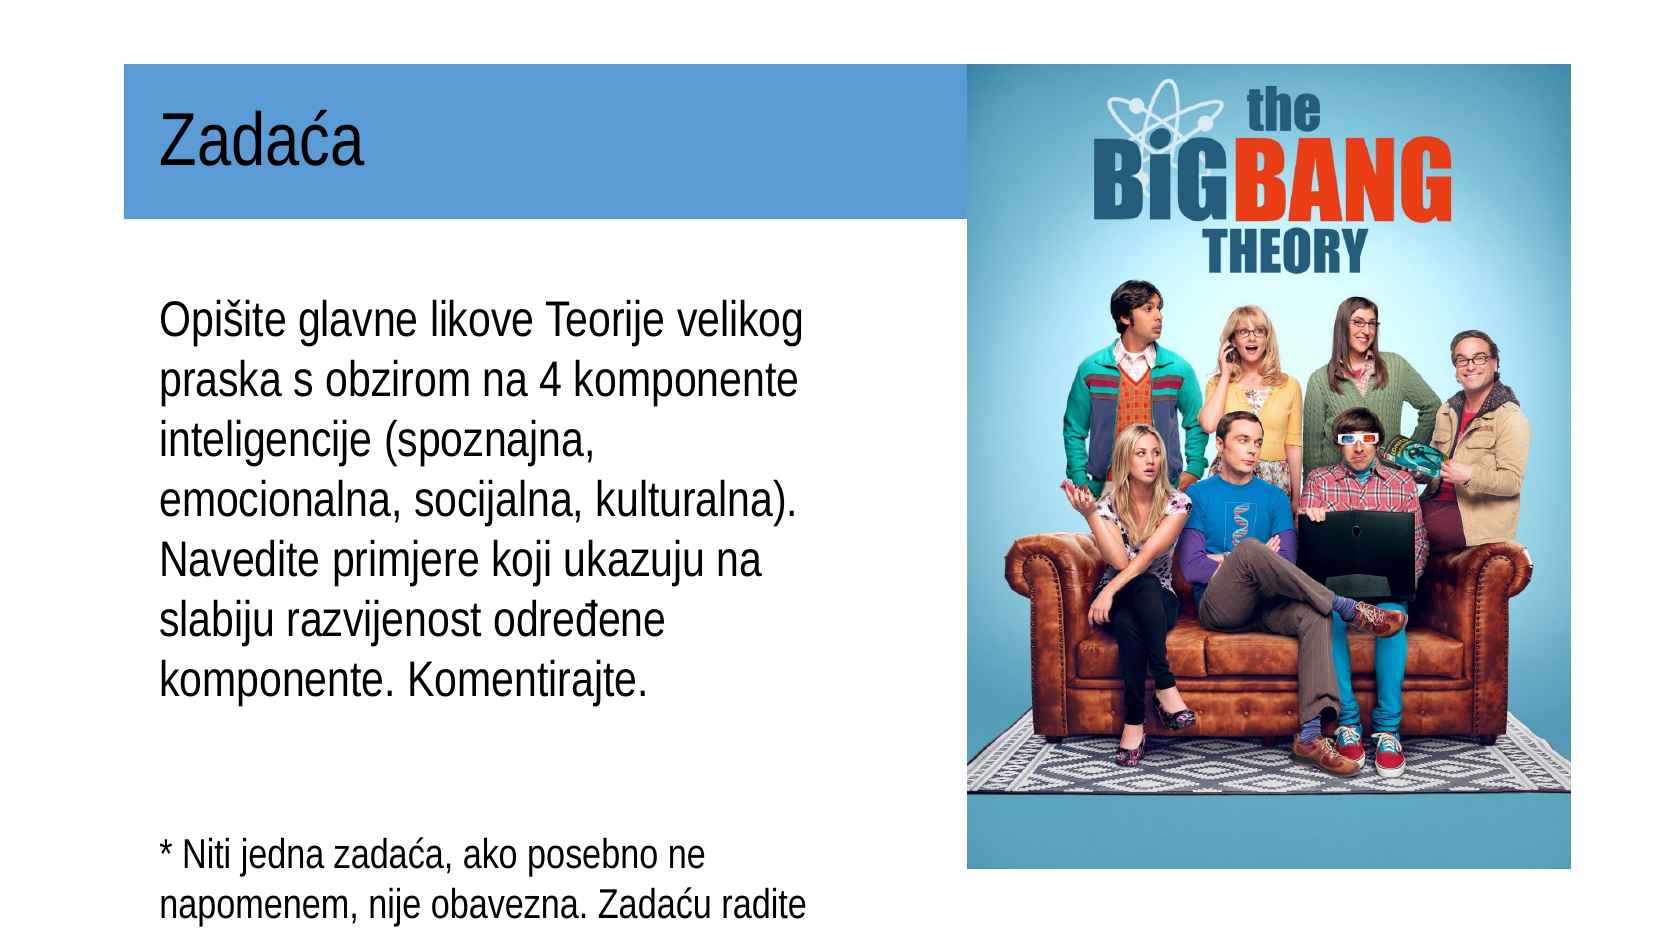

# Zadaća
Opišite glavne likove Teorije velikog praska s obzirom na 4 komponente inteligencije (spoznajna, emocionalna, socijalna, kulturalna). Navedite primjere koji ukazuju na slabiju razvijenost određene komponente. Komentirajte.
* Niti jedna zadaća, ako posebno ne napomenem, nije obavezna. Zadaću radite samo ako vam je zanimljiva. Tijekom semestra nekoliko zadaća je dovoljno za maksimum bodova